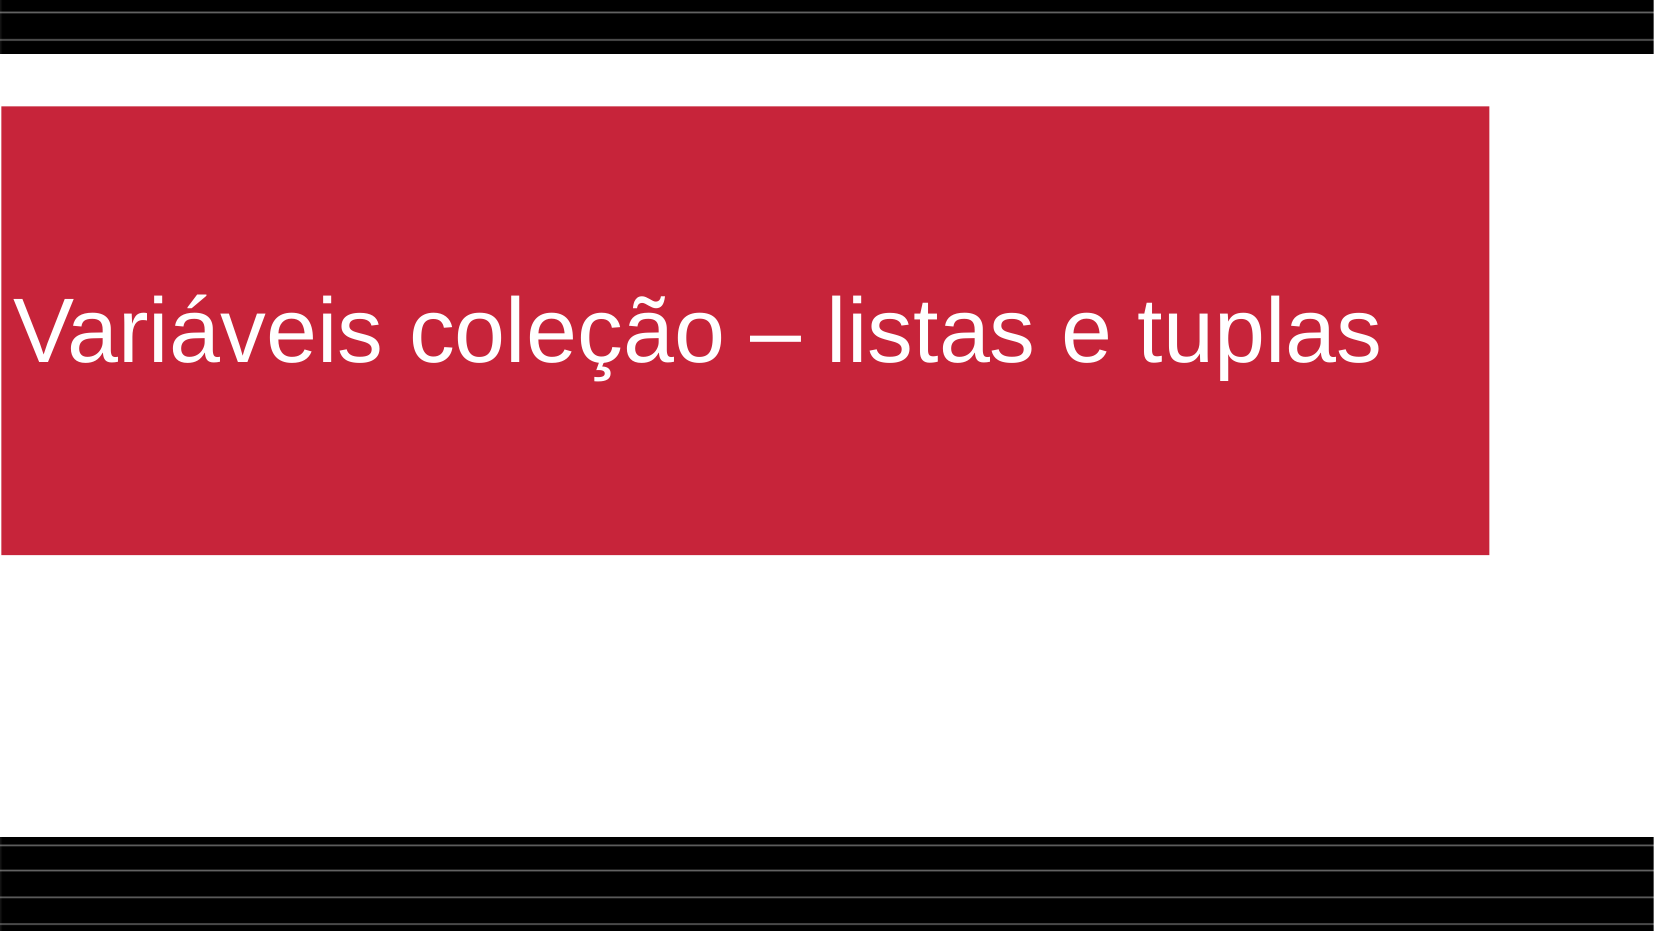

# Variáveis coleção – listas e tuplas